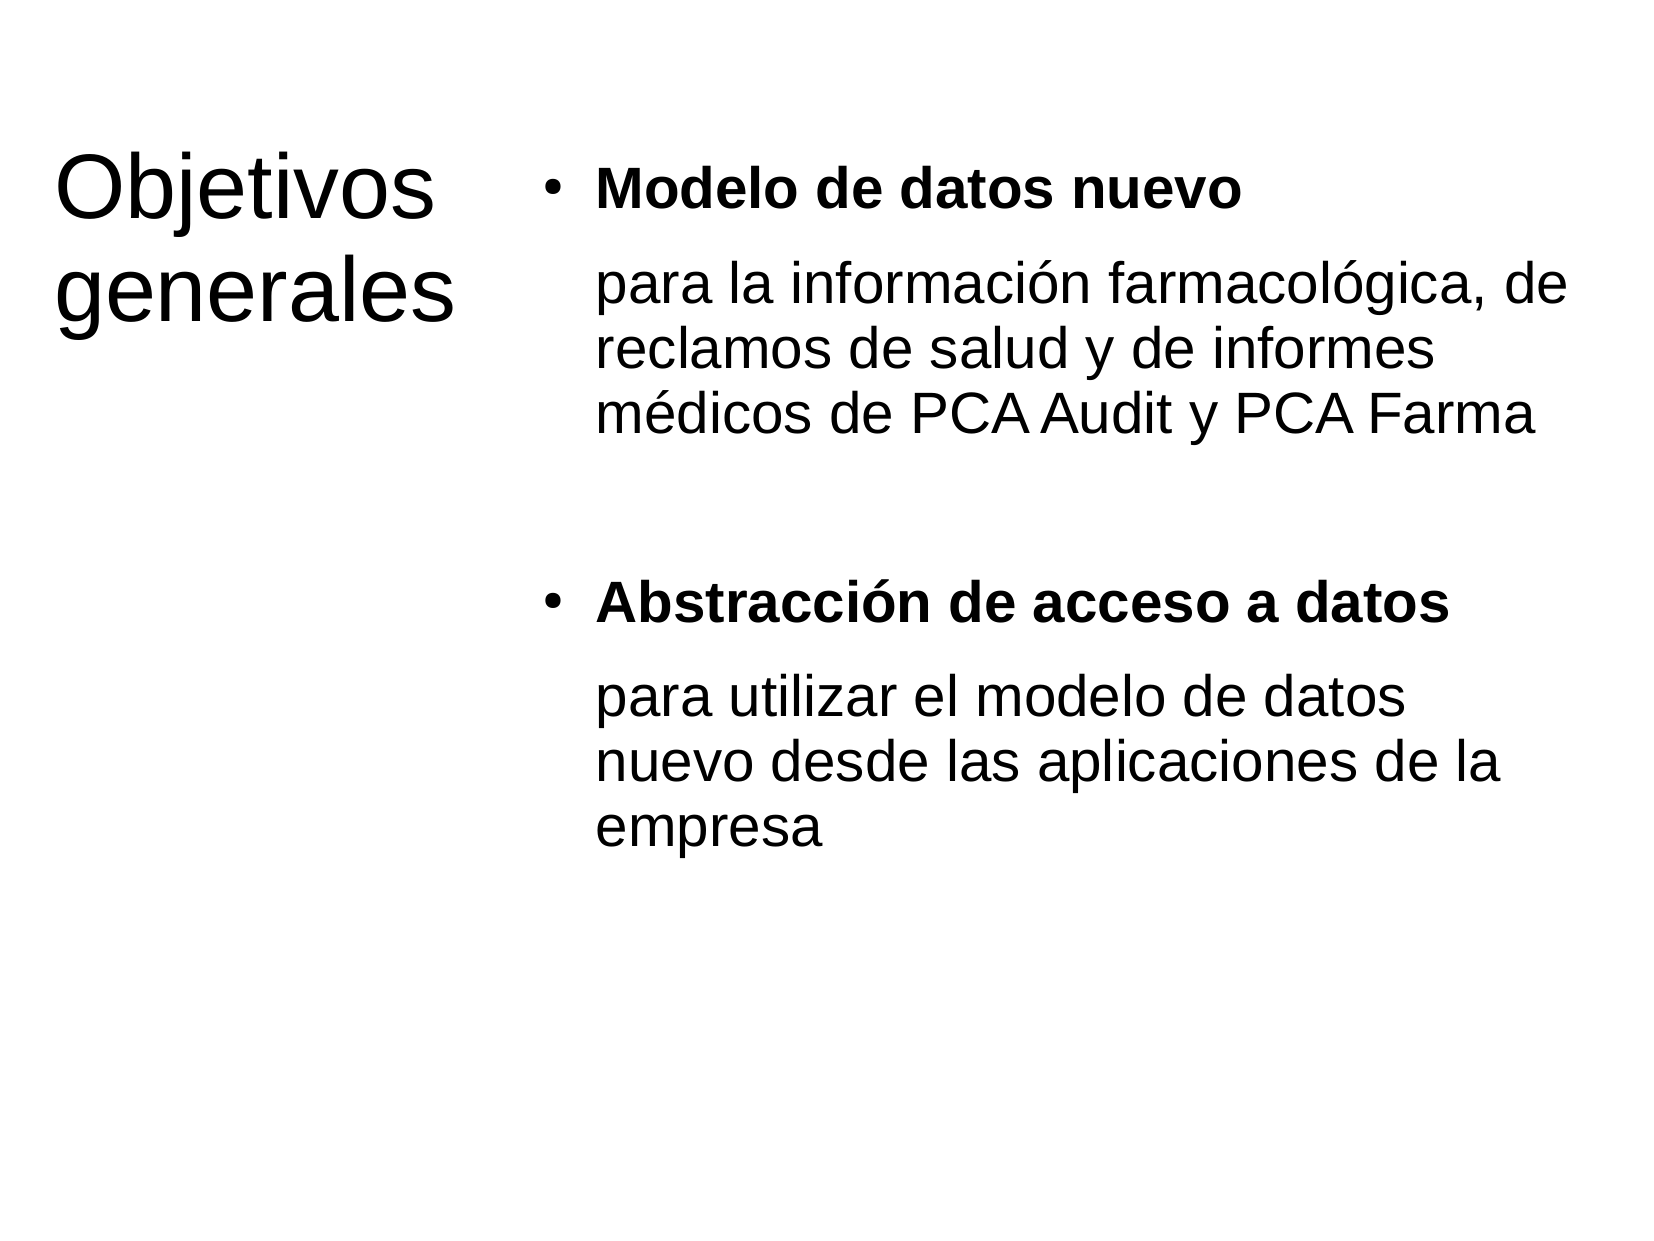

# Objetivos generales
Modelo de datos nuevo
para la información farmacológica, de reclamos de salud y de informes médicos de PCA Audit y PCA Farma
Abstracción de acceso a datos
para utilizar el modelo de datos nuevo desde las aplicaciones de la empresa